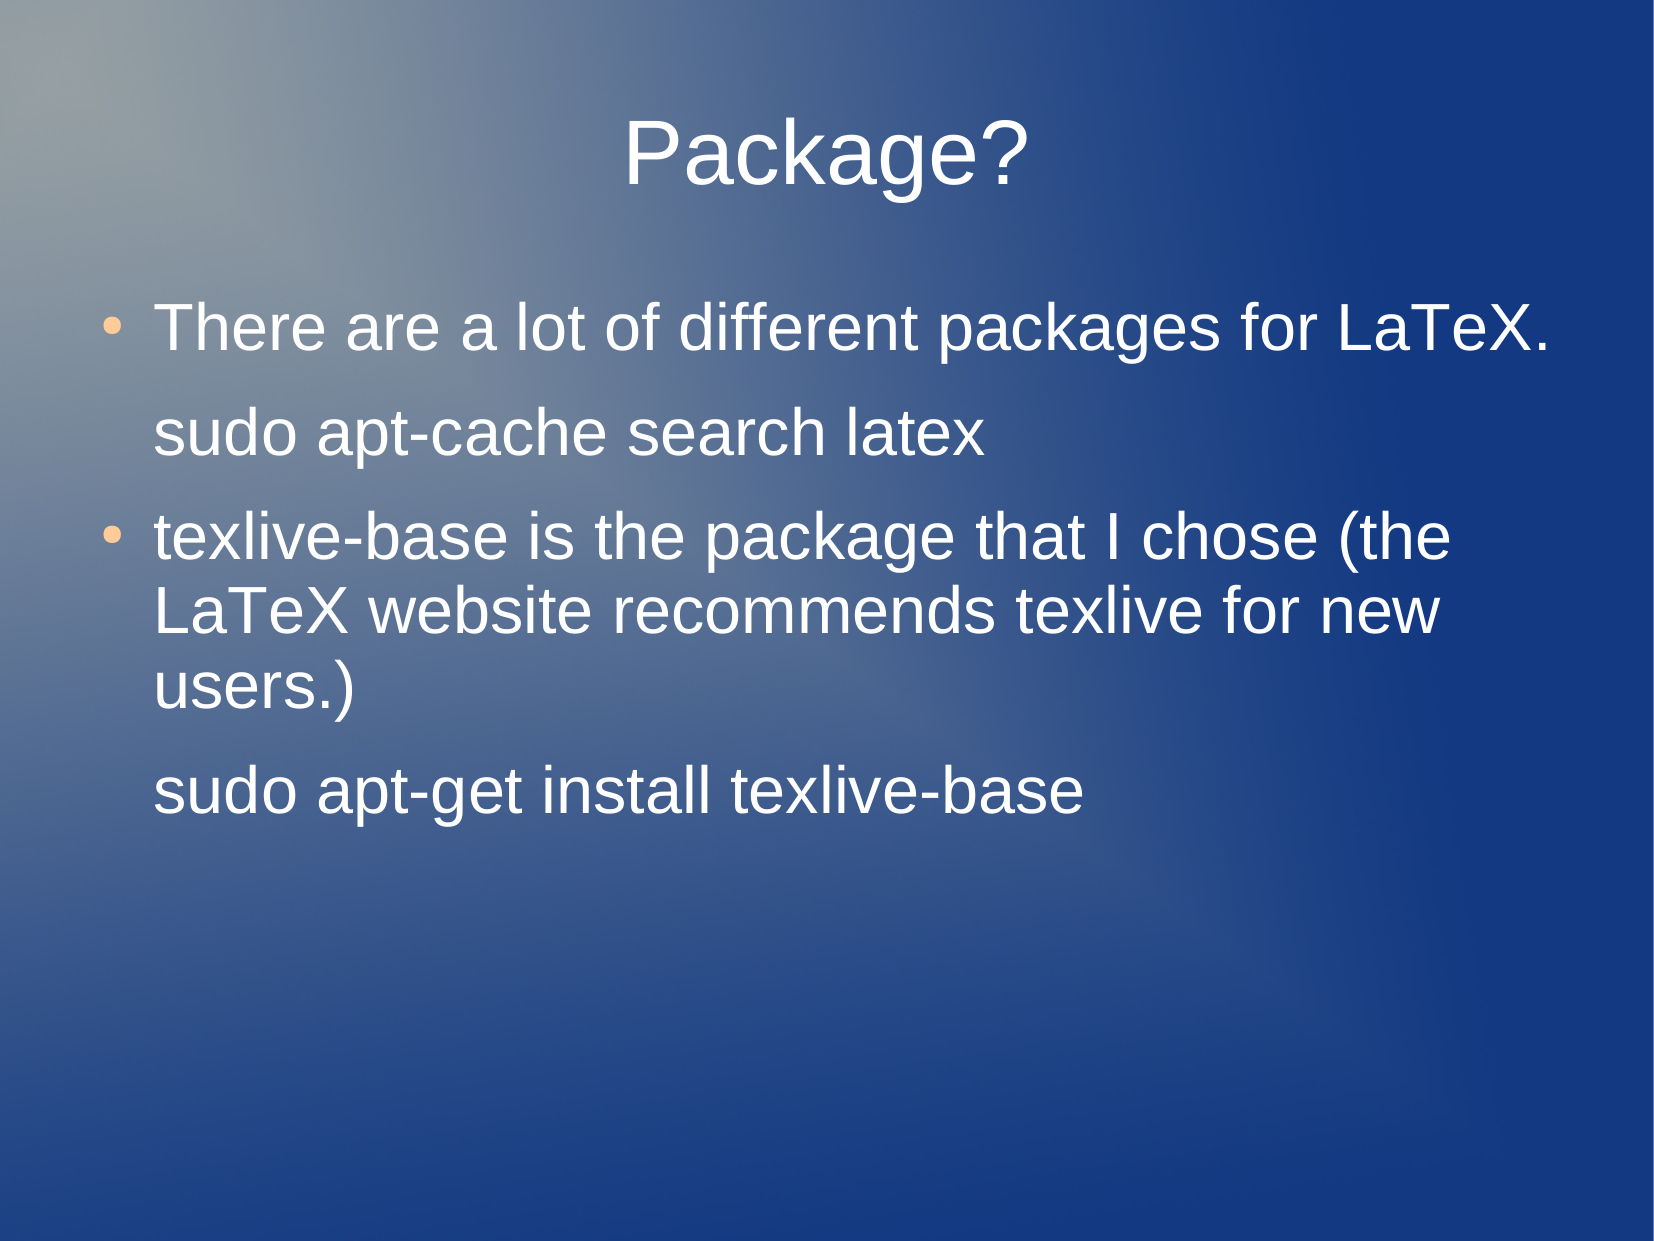

# Package?
There are a lot of different packages for LaTeX.
sudo apt-cache search latex
texlive-base is the package that I chose (the LaTeX website recommends texlive for new users.)
sudo apt-get install texlive-base